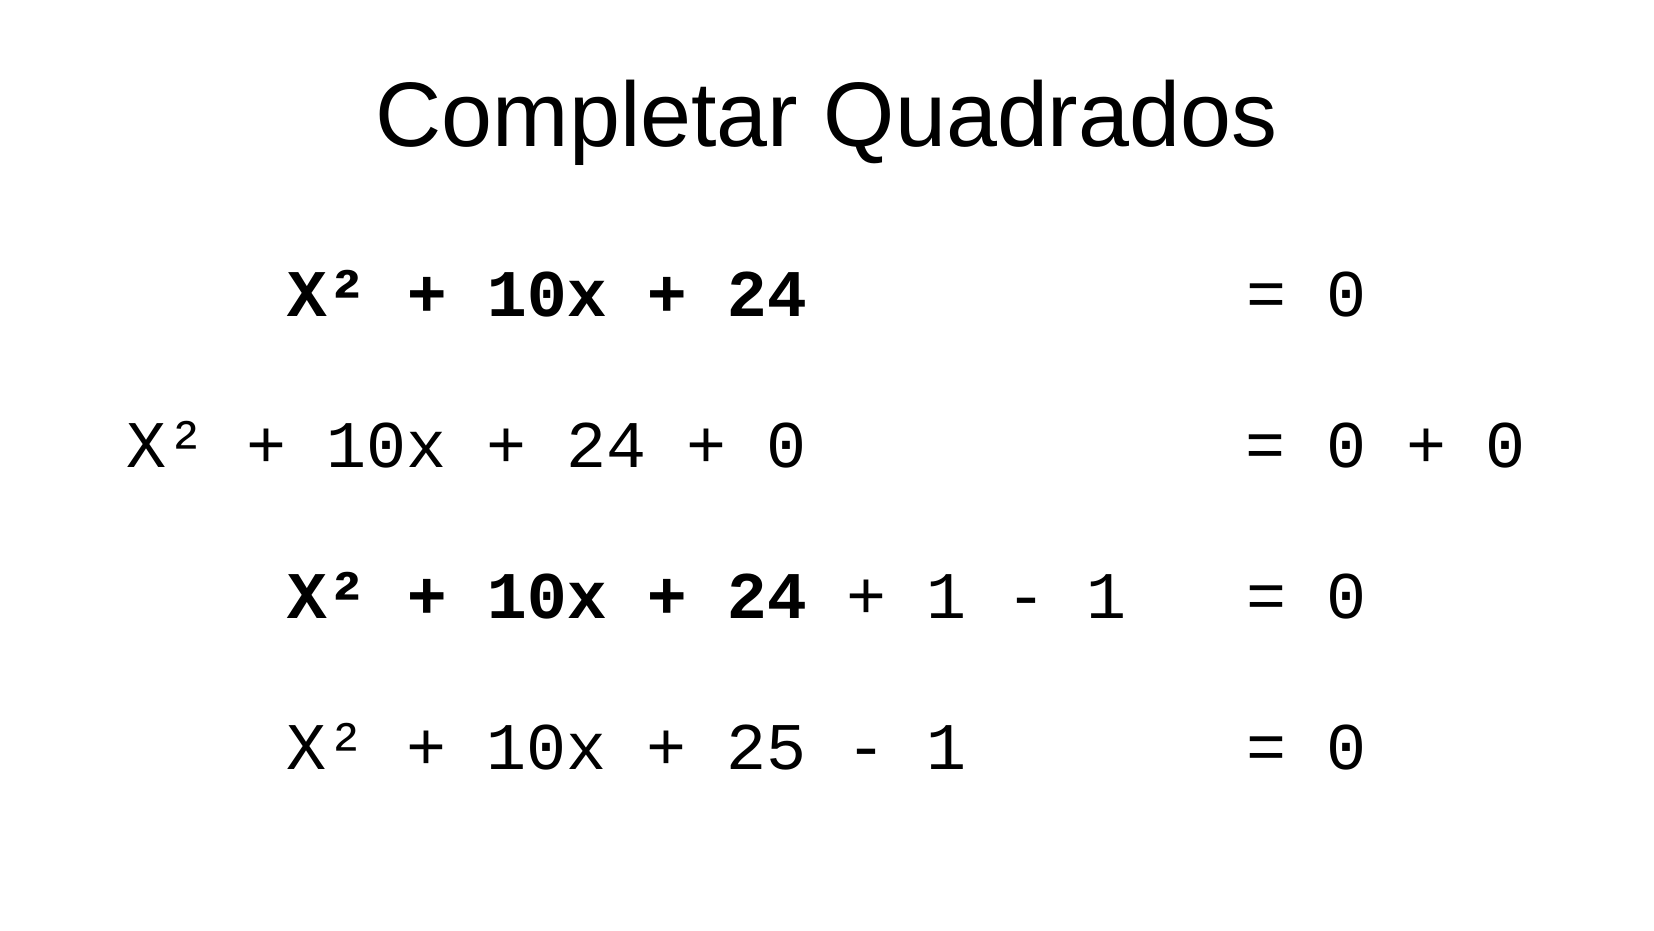

# Completar Quadrados
X² + 10x + 24 = 0
X² + 10x + 24 + 0 = 0 + 0
X² + 10x + 24 + 1 - 1 = 0
X² + 10x + 25 - 1 = 0